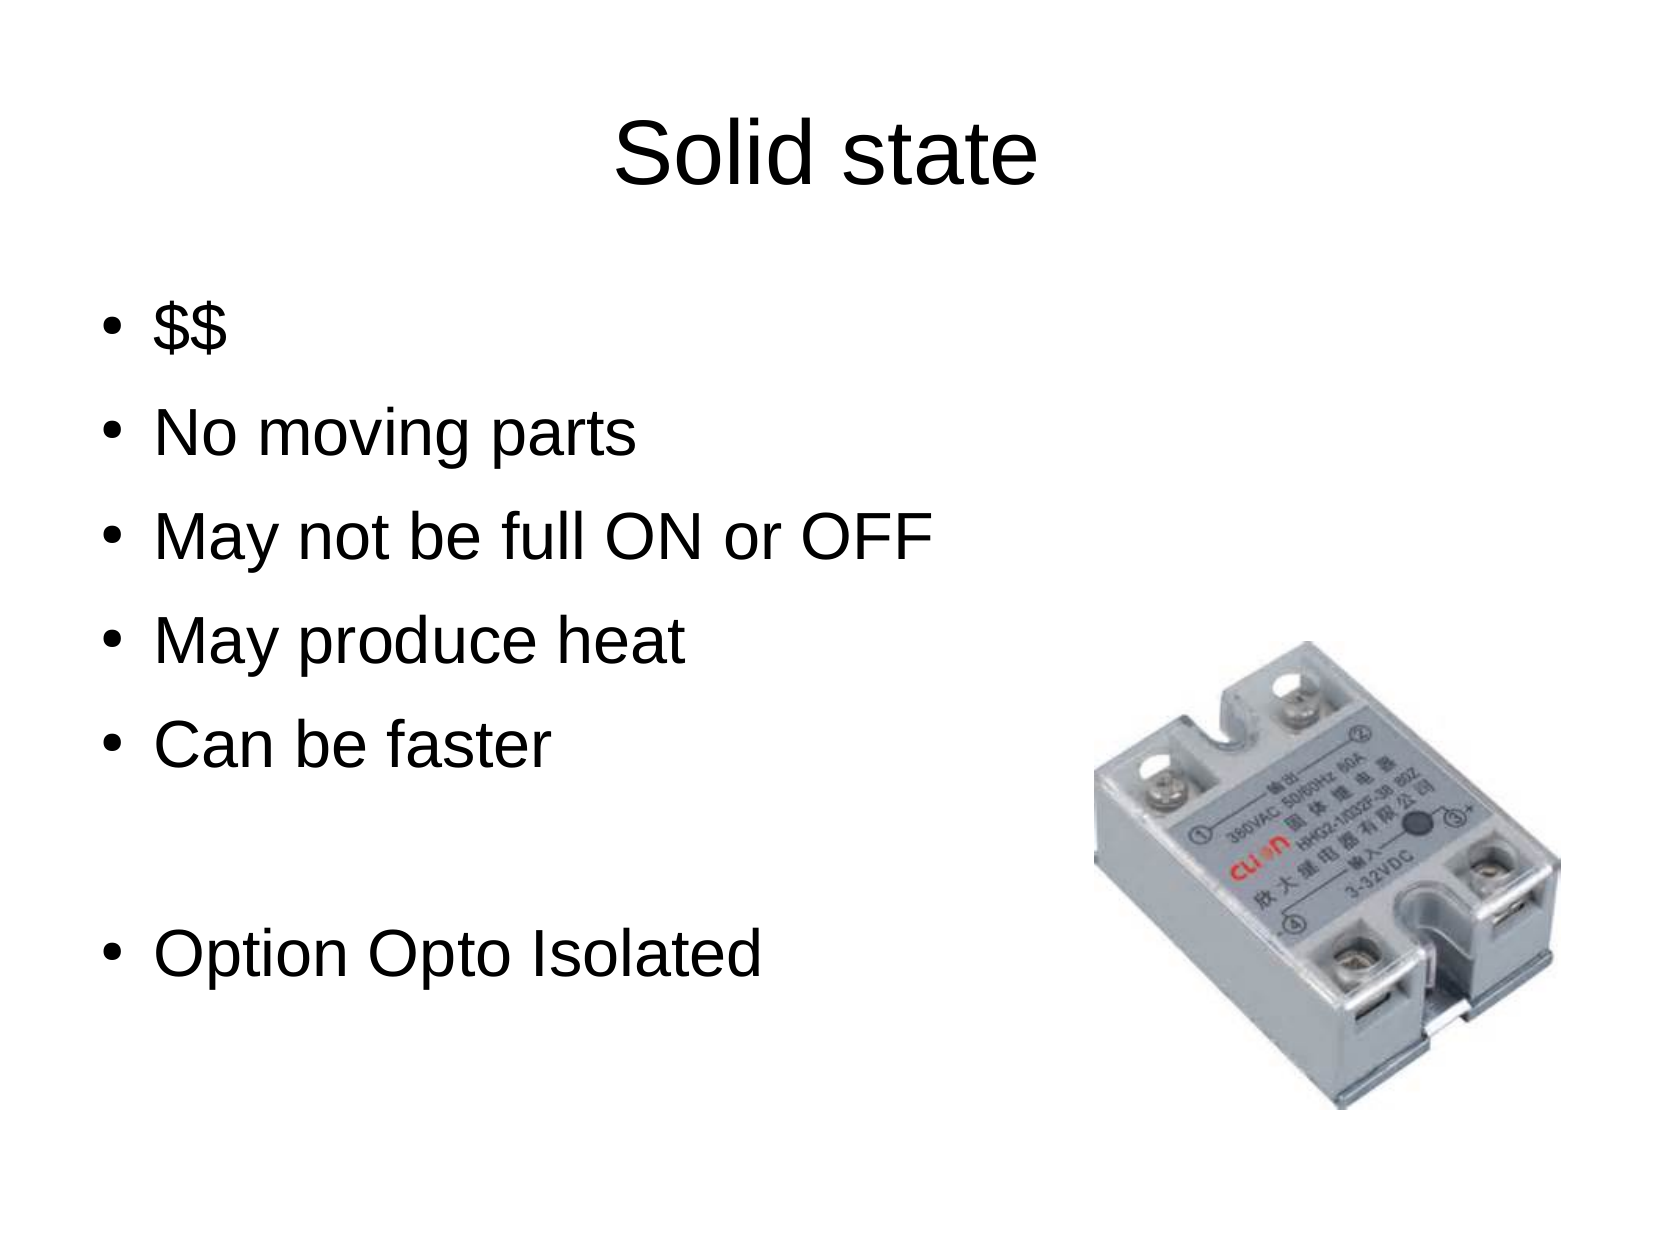

# Solid state
$$
No moving parts
May not be full ON or OFF
May produce heat
Can be faster
Option Opto Isolated